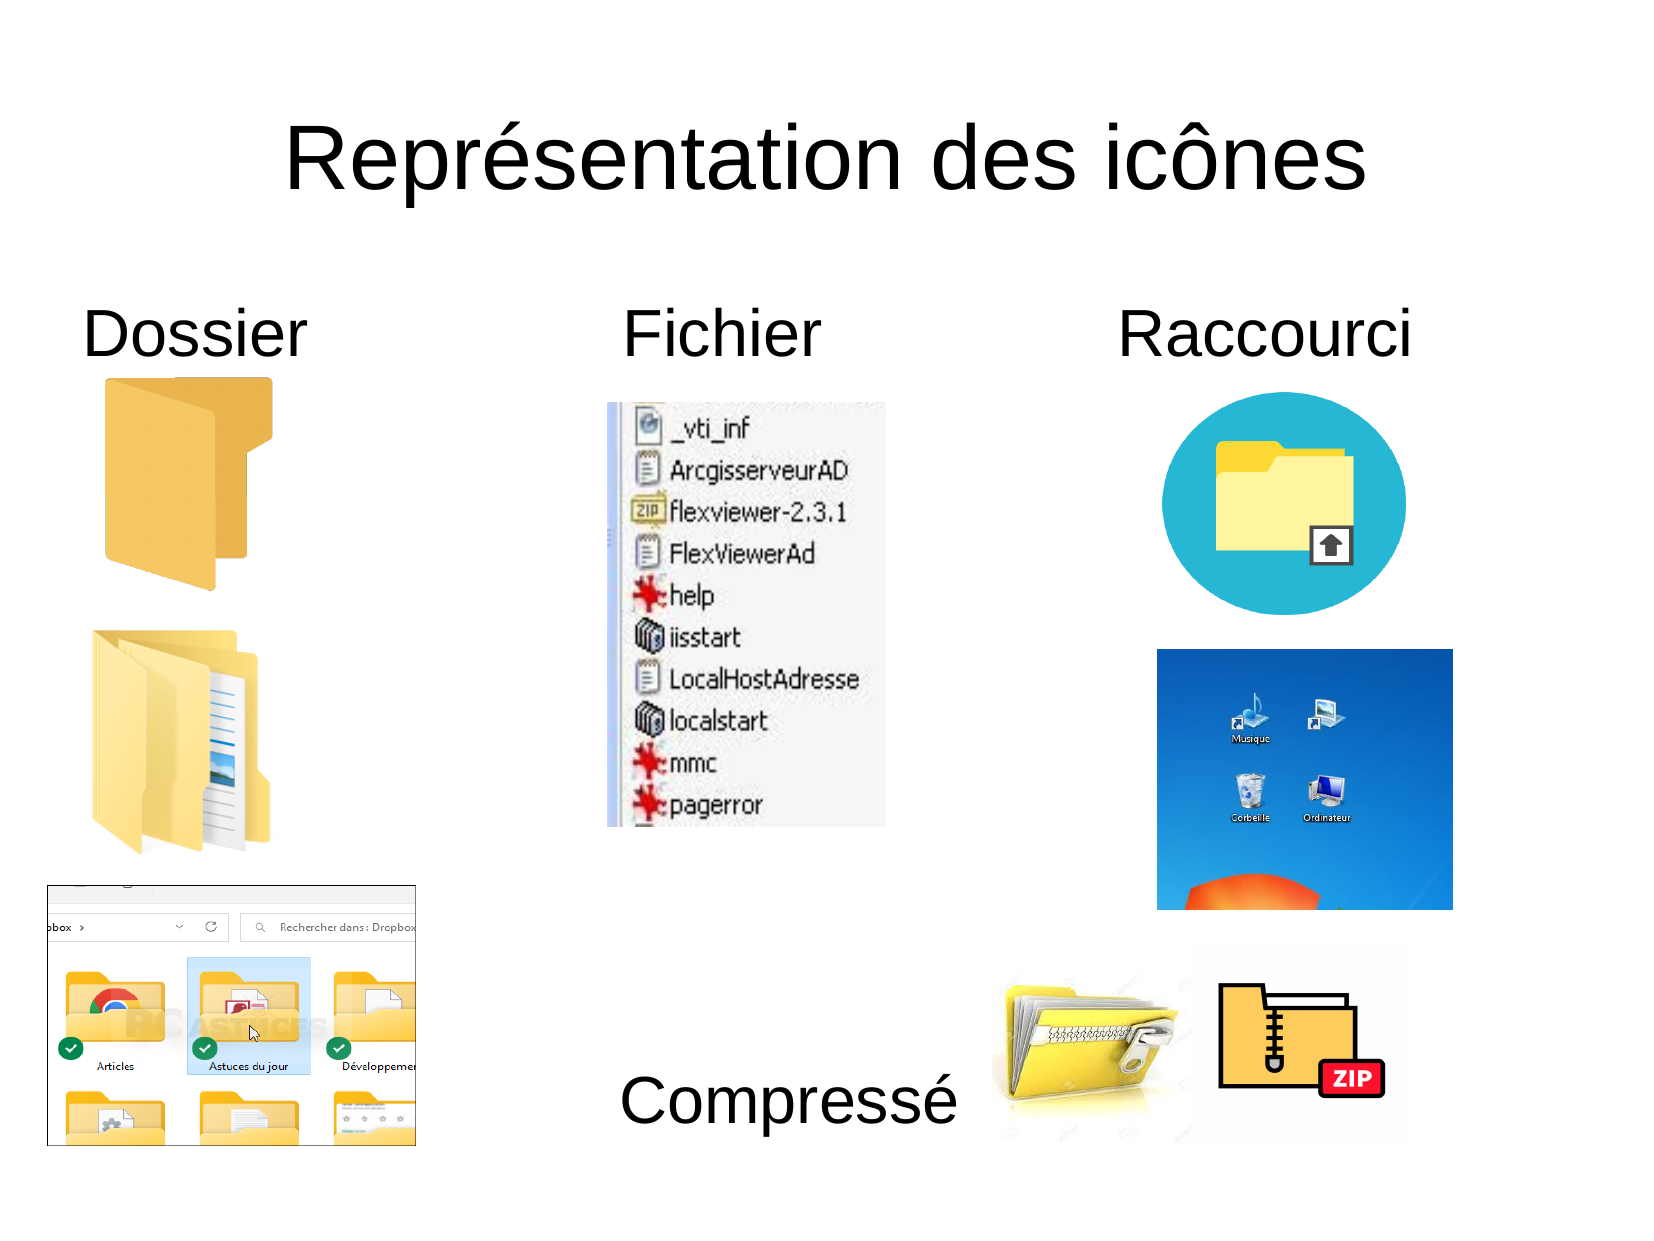

# Représentation des icônes
Dossier Fichier Raccourci
 Compressé